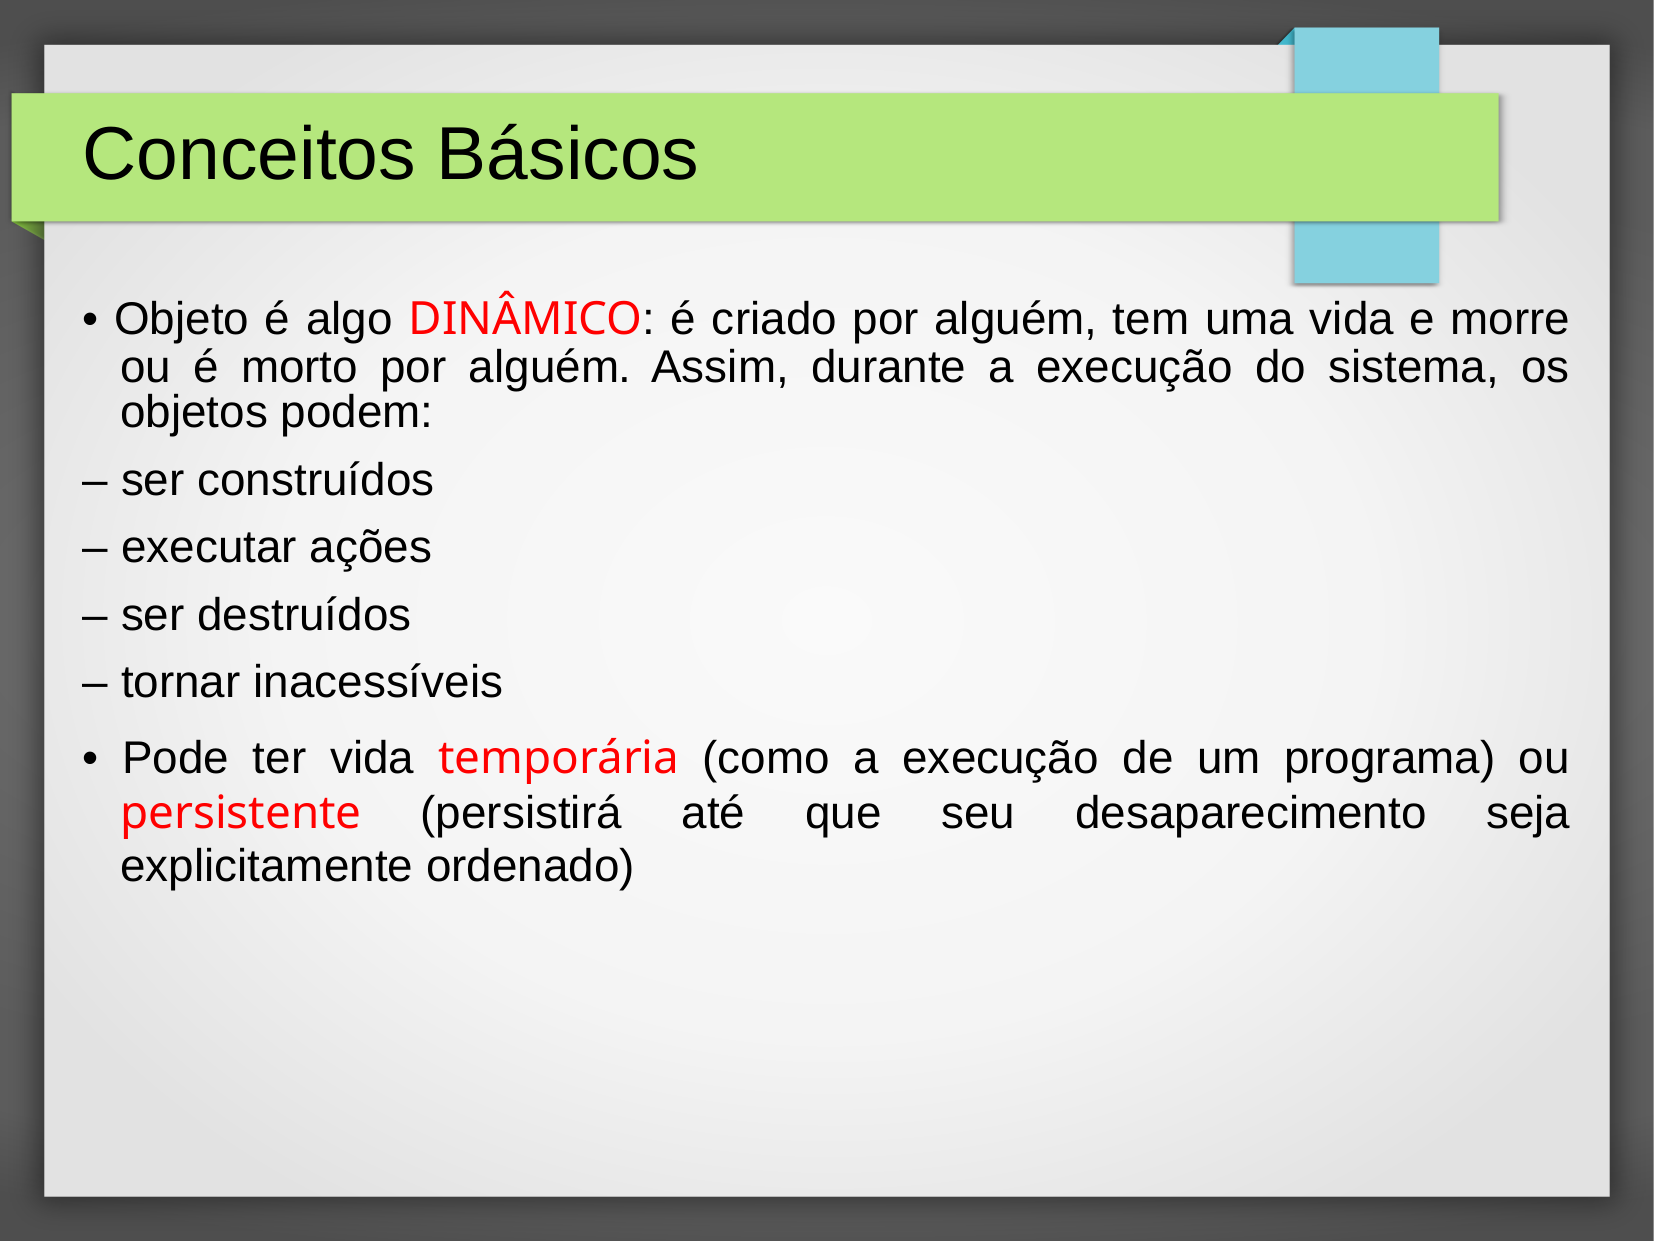

# Conceitos Básicos
• Objeto é algo DINÂMICO: é criado por alguém, tem uma vida e morre ou é morto por alguém. Assim, durante a execução do sistema, os objetos podem:
– ser construídos
– executar ações
– ser destruídos
– tornar inacessíveis
• Pode ter vida temporária (como a execução de um programa) ou persistente (persistirá até que seu desaparecimento seja explicitamente ordenado)‏